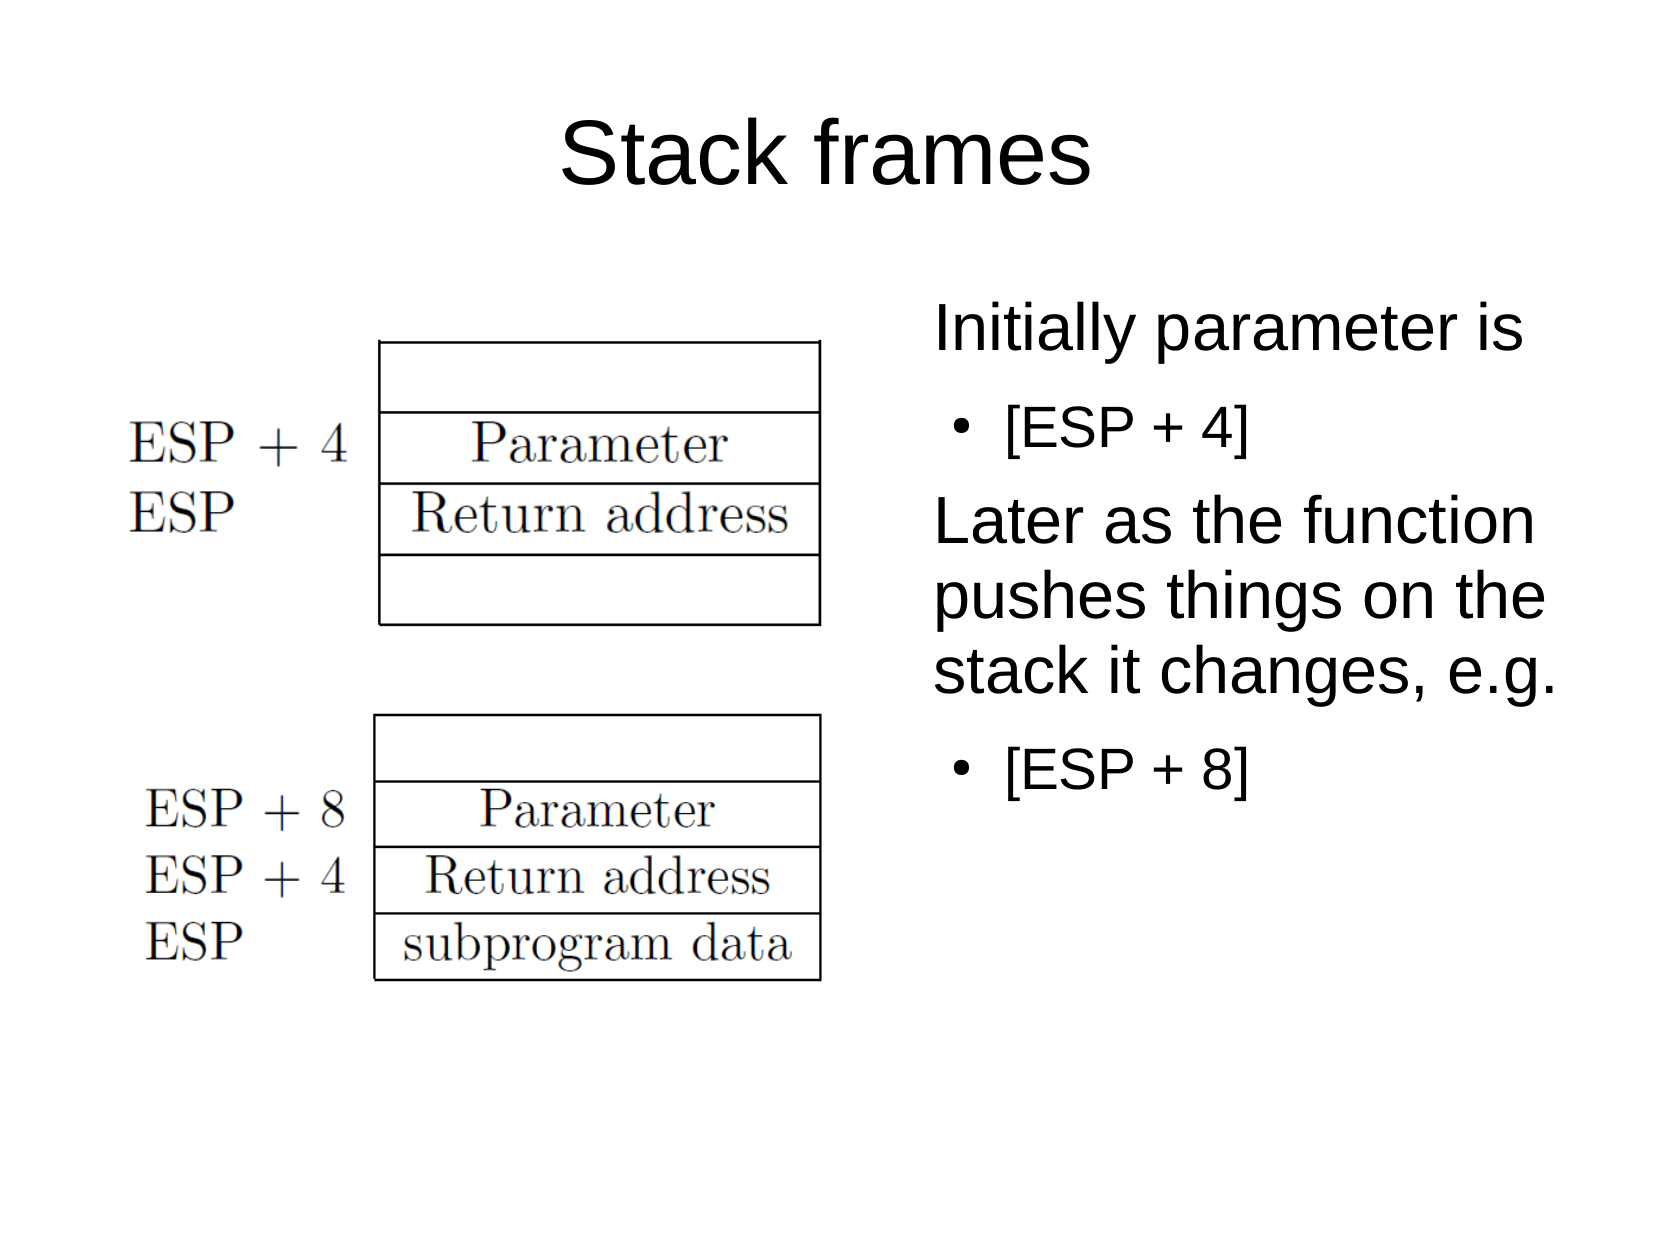

# Stack frames
Initially parameter is
[ESP + 4]
Later as the function pushes things on the stack it changes, e.g.
[ESP + 8]